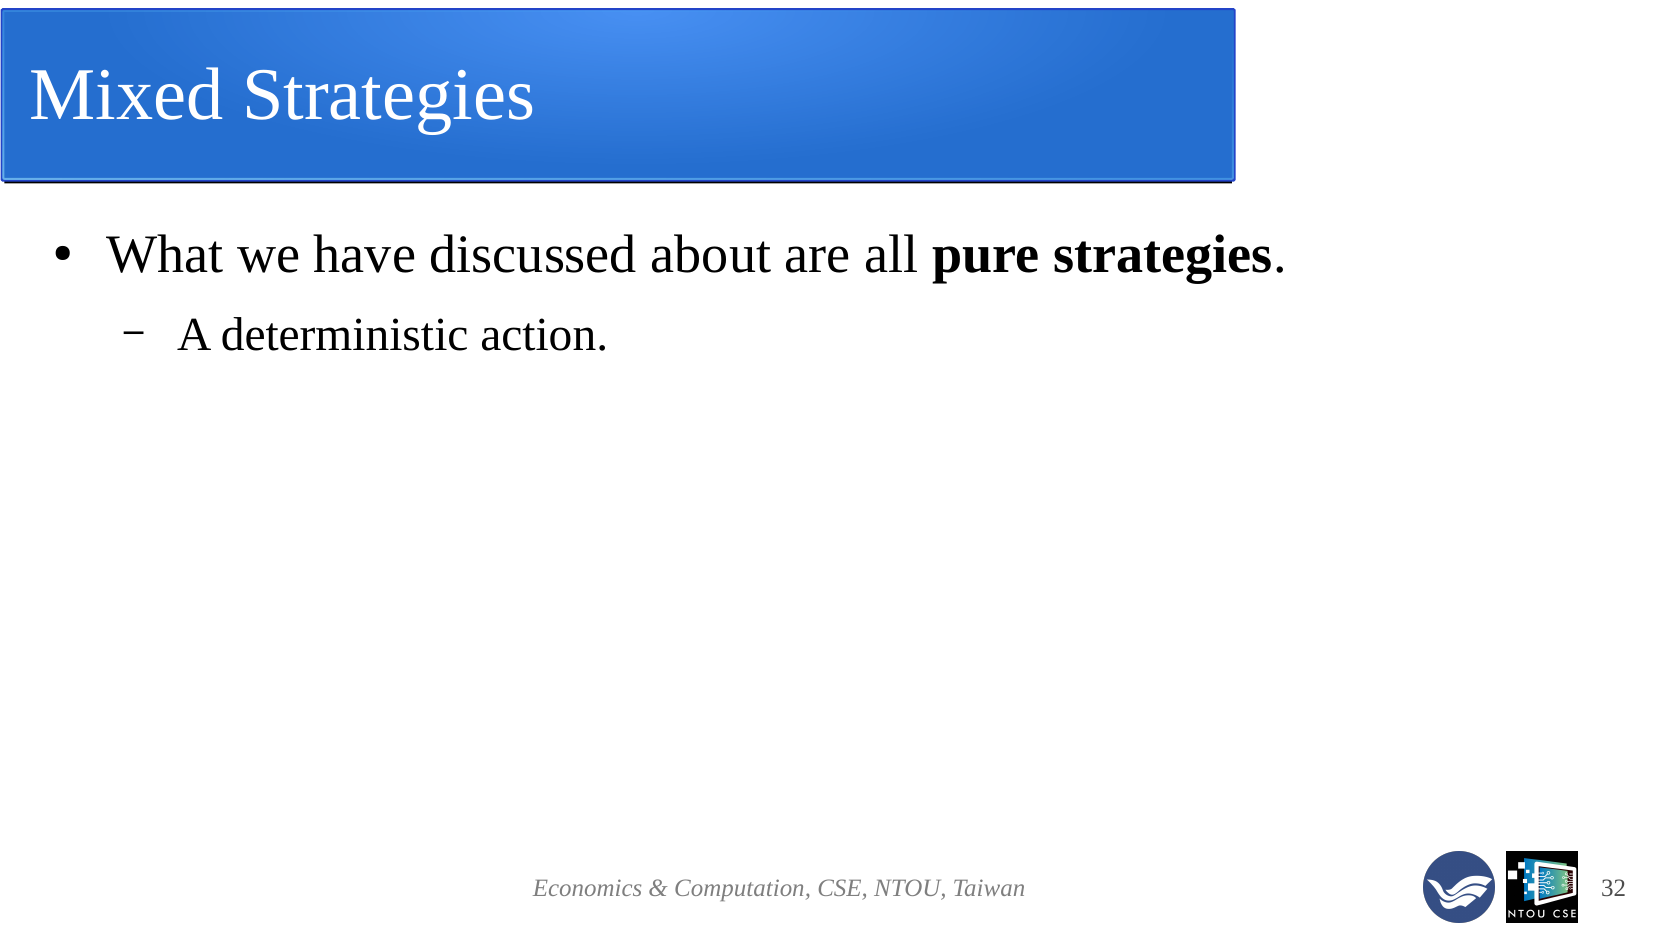

# Mixed Strategies
What we have discussed about are all pure strategies.
A deterministic action.
Economics & Computation, CSE, NTOU, Taiwan
32